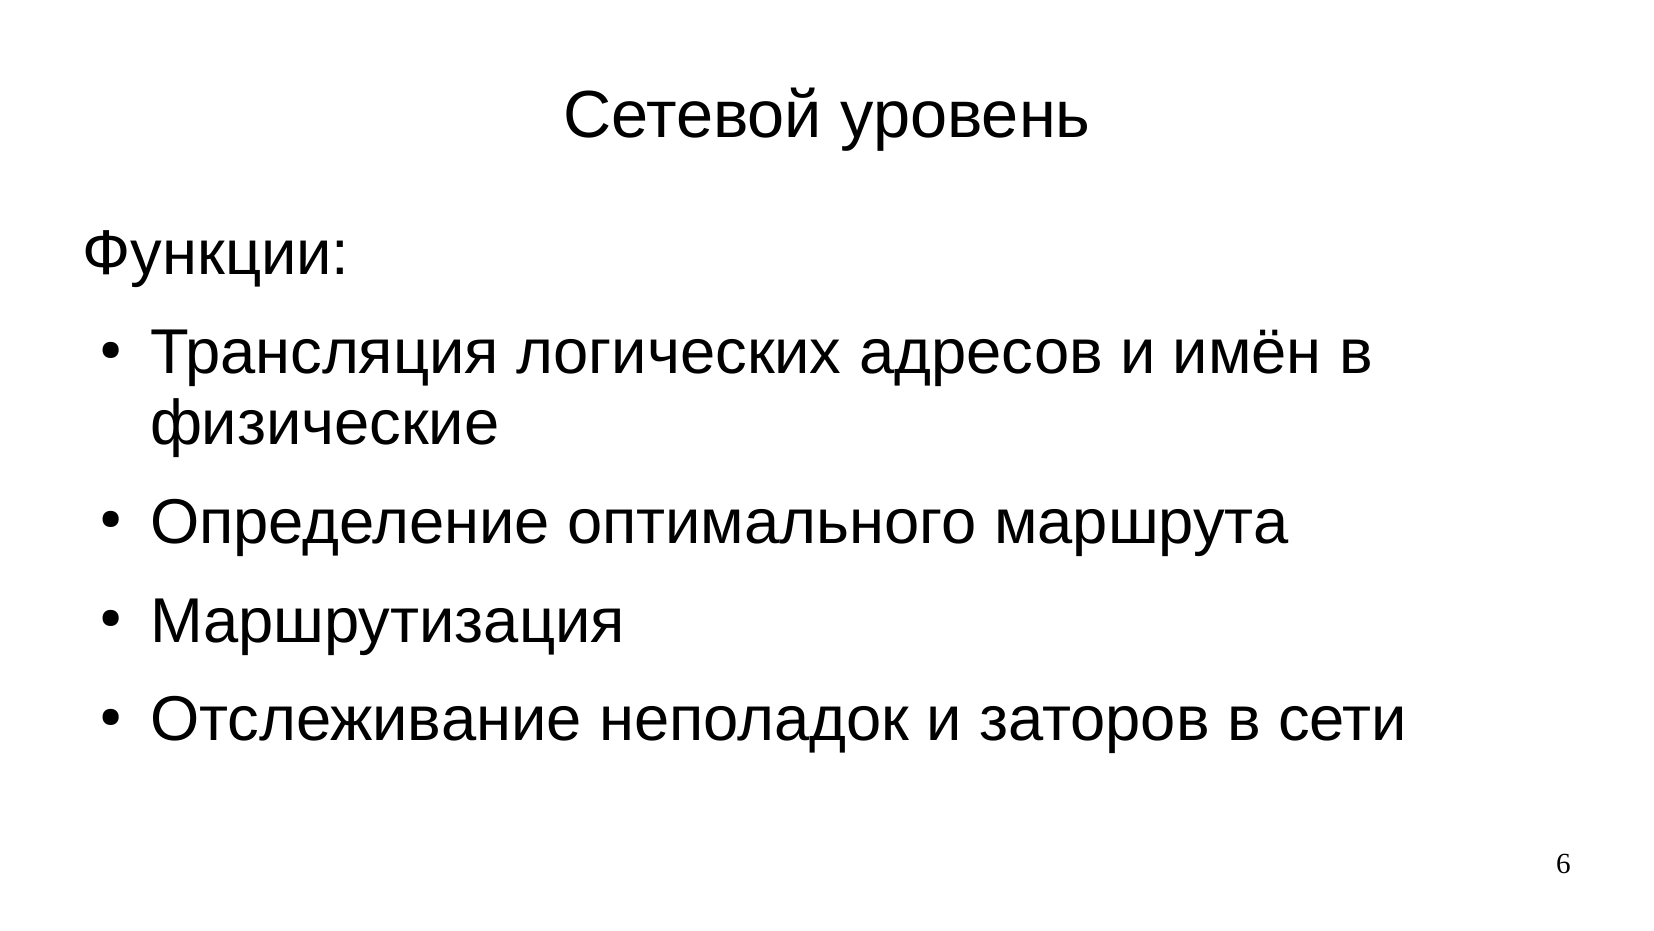

# Сетевой уровень
Функции:
Трансляция логических адресов и имён в физические
Определение оптимального маршрута
Маршрутизация
Отслеживание неполадок и заторов в сети
6